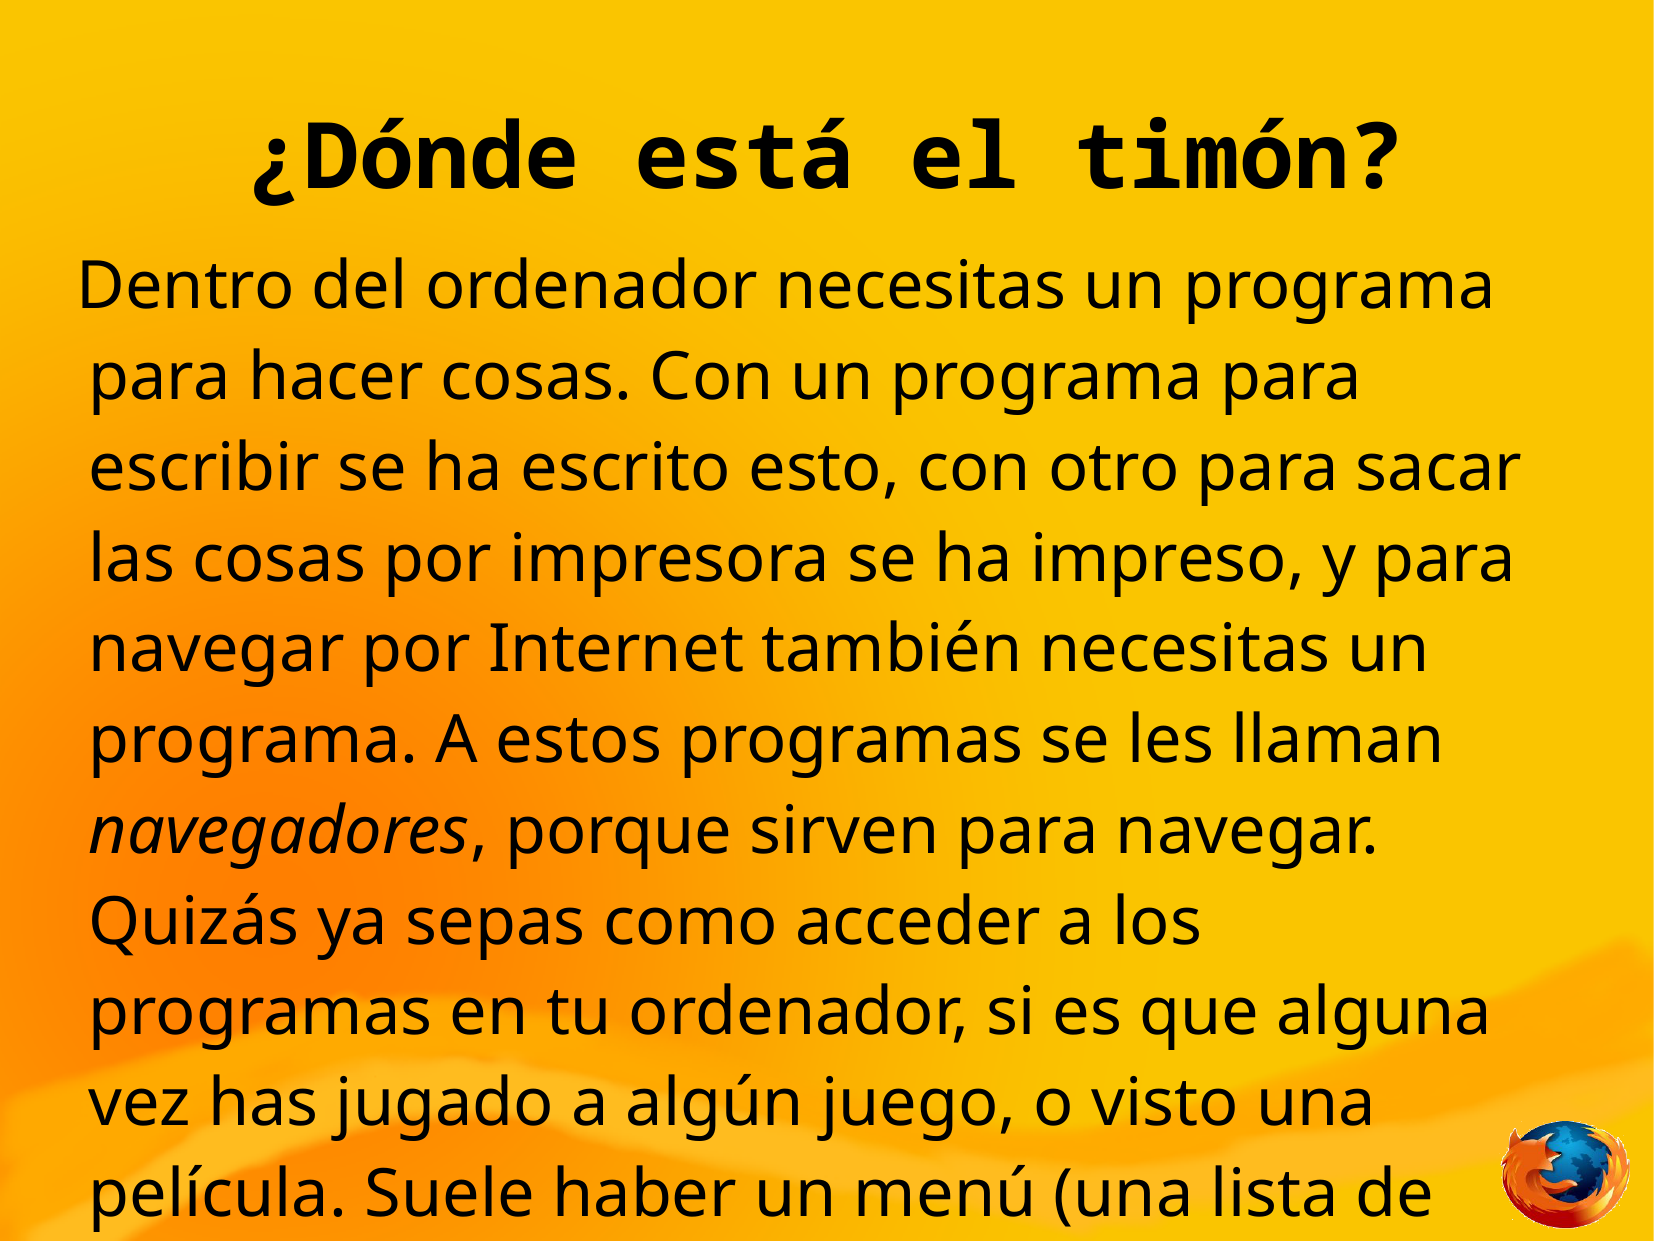

# ¿Dónde está el timón?
 Dentro del ordenador necesitas un programa para hacer cosas. Con un programa para escribir se ha escrito esto, con otro para sacar las cosas por impresora se ha impreso, y para navegar por Internet también necesitas un programa. A estos programas se les llaman navegadores, porque sirven para navegar. Quizás ya sepas como acceder a los programas en tu ordenador, si es que alguna vez has jugado a algún juego, o visto una película. Suele haber un menú (una lista de cosas que se pueden hacer representadas por dibujitos) en la parte izquierda (superior o inferior).